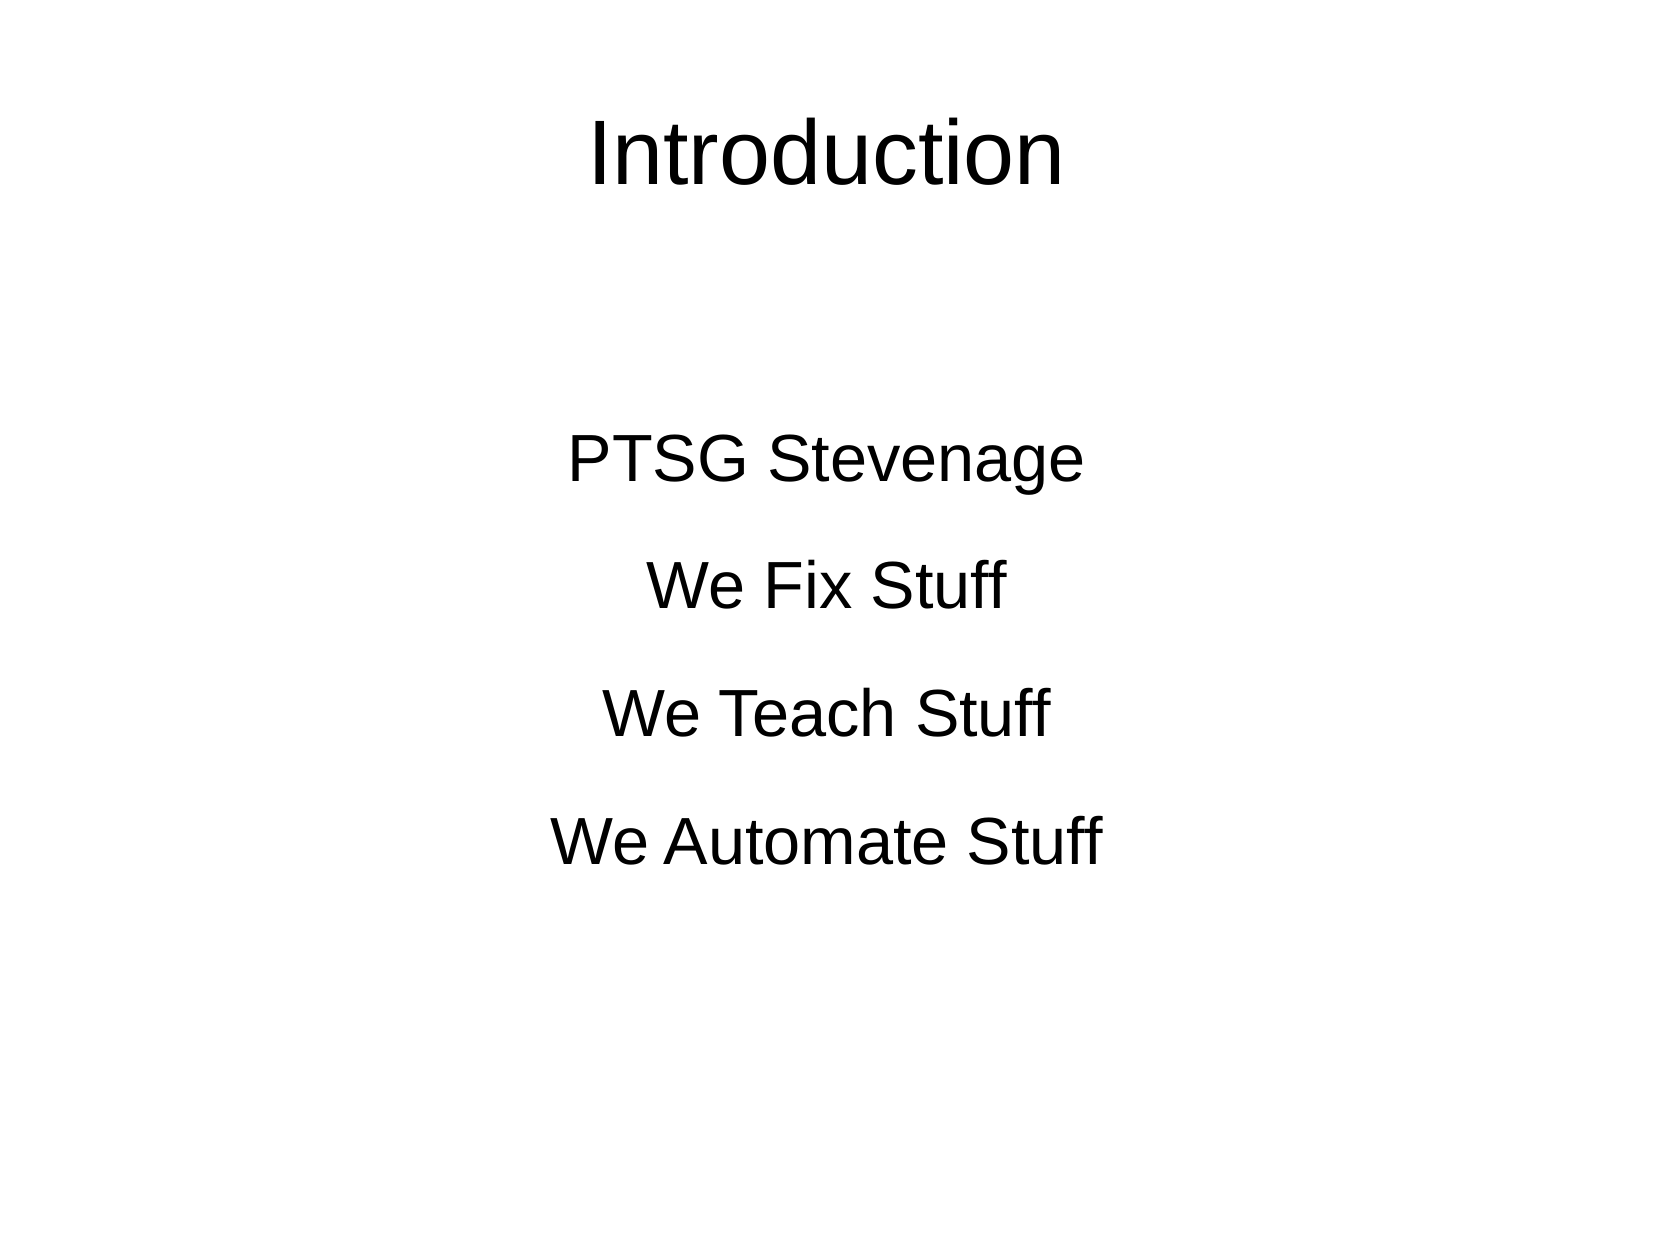

# Introduction
PTSG Stevenage
We Fix Stuff
We Teach Stuff
We Automate Stuff